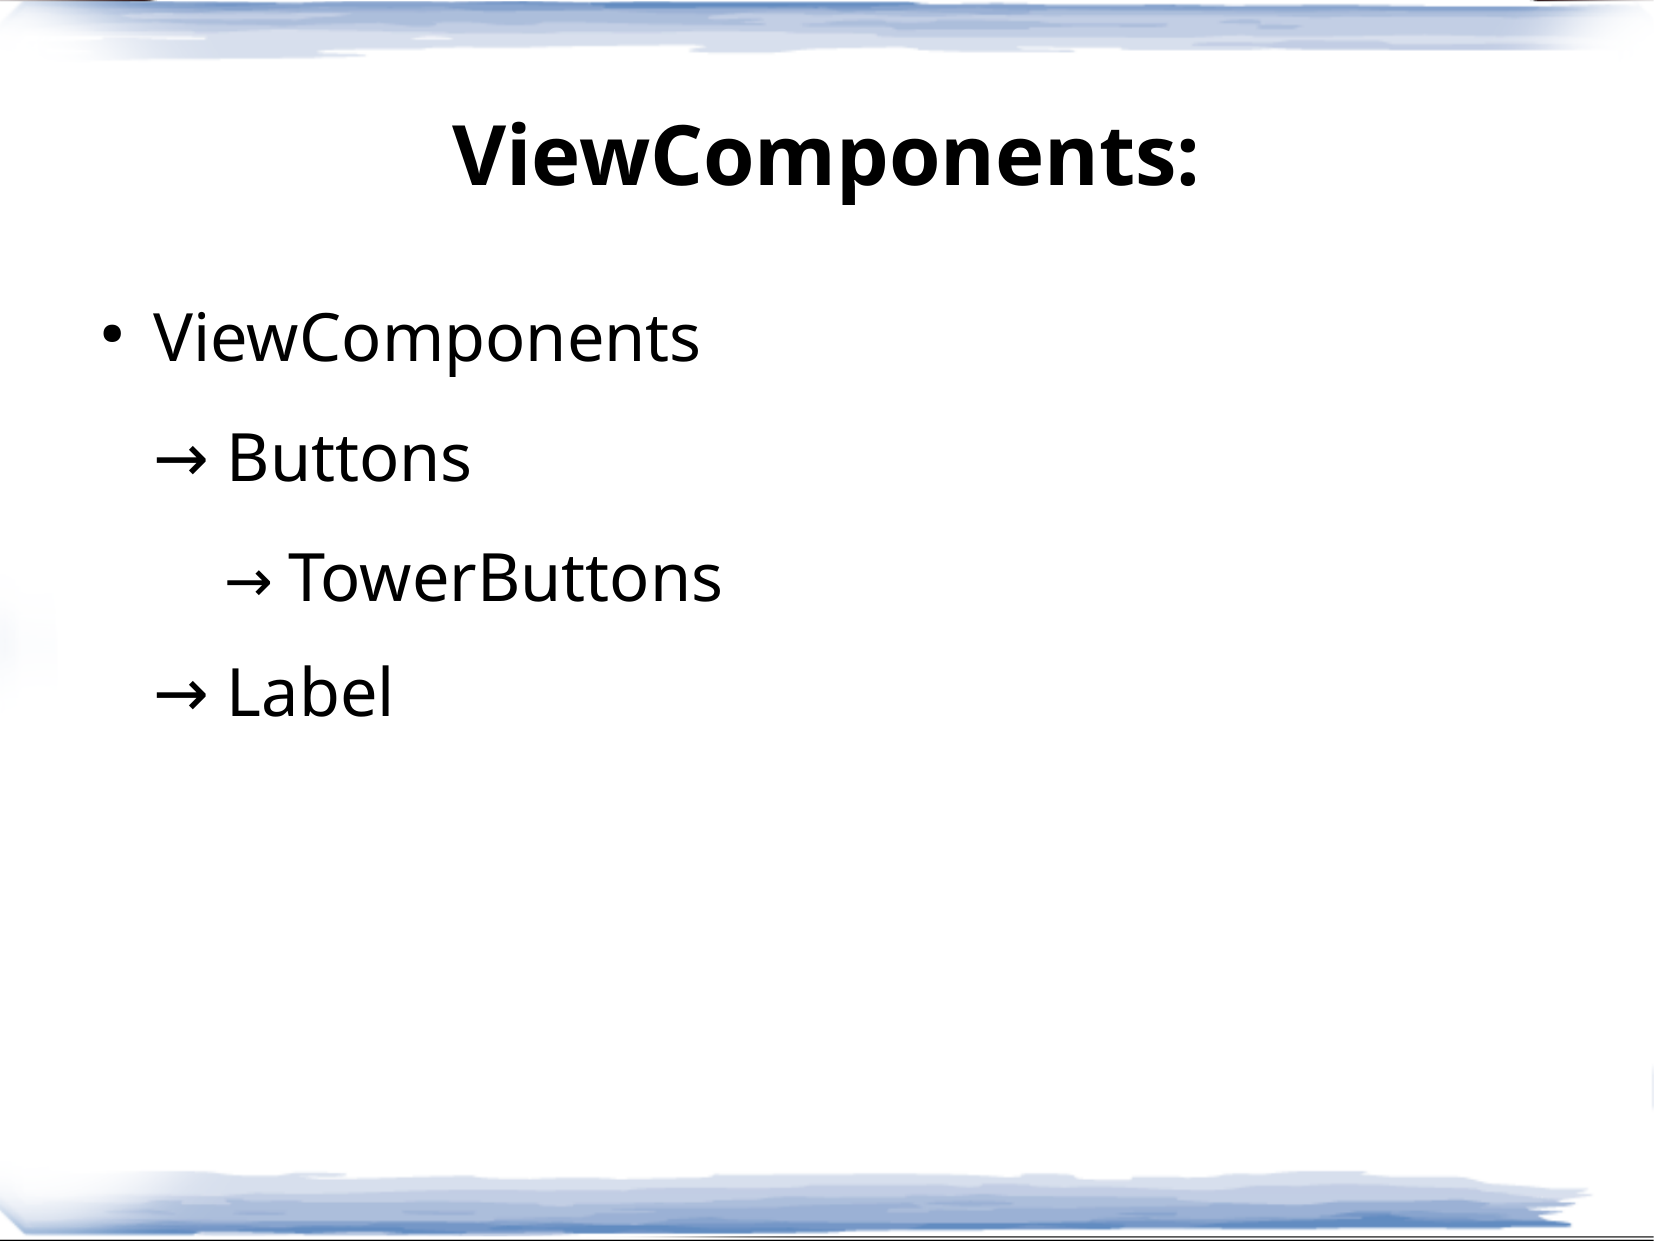

# ViewComponents:
ViewComponents
→ Buttons
→ TowerButtons
→ Label